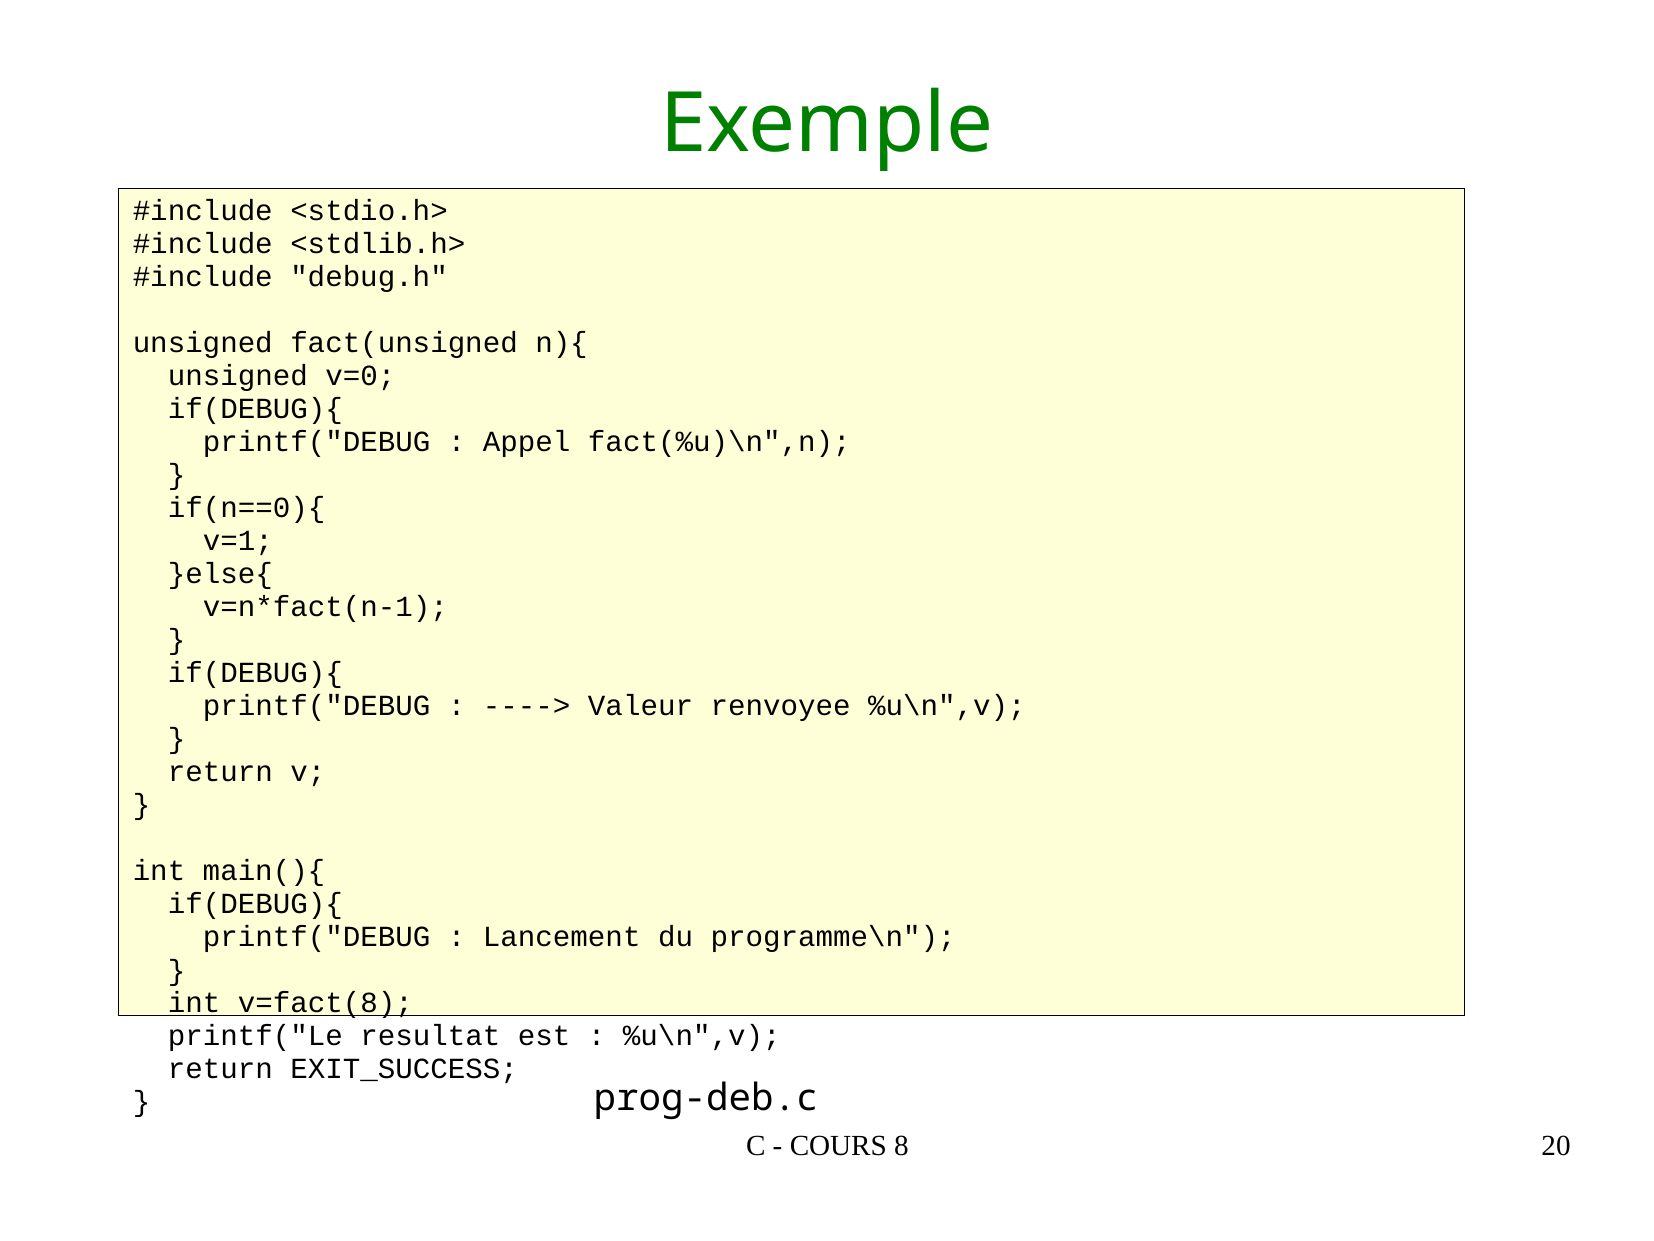

# Exemple
#include <stdio.h>
#include <stdlib.h>
#include "debug.h"
unsigned fact(unsigned n){
 unsigned v=0;
 if(DEBUG){
 printf("DEBUG : Appel fact(%u)\n",n);
 }
 if(n==0){
 v=1;
 }else{
 v=n*fact(n-1);
 }
 if(DEBUG){
 printf("DEBUG : ----> Valeur renvoyee %u\n",v);
 }
 return v;
}
int main(){
 if(DEBUG){
 printf("DEBUG : Lancement du programme\n");
 }
 int v=fact(8);
 printf("Le resultat est : %u\n",v);
 return EXIT_SUCCESS;
}
prog-deb.c
C - COURS 8
20